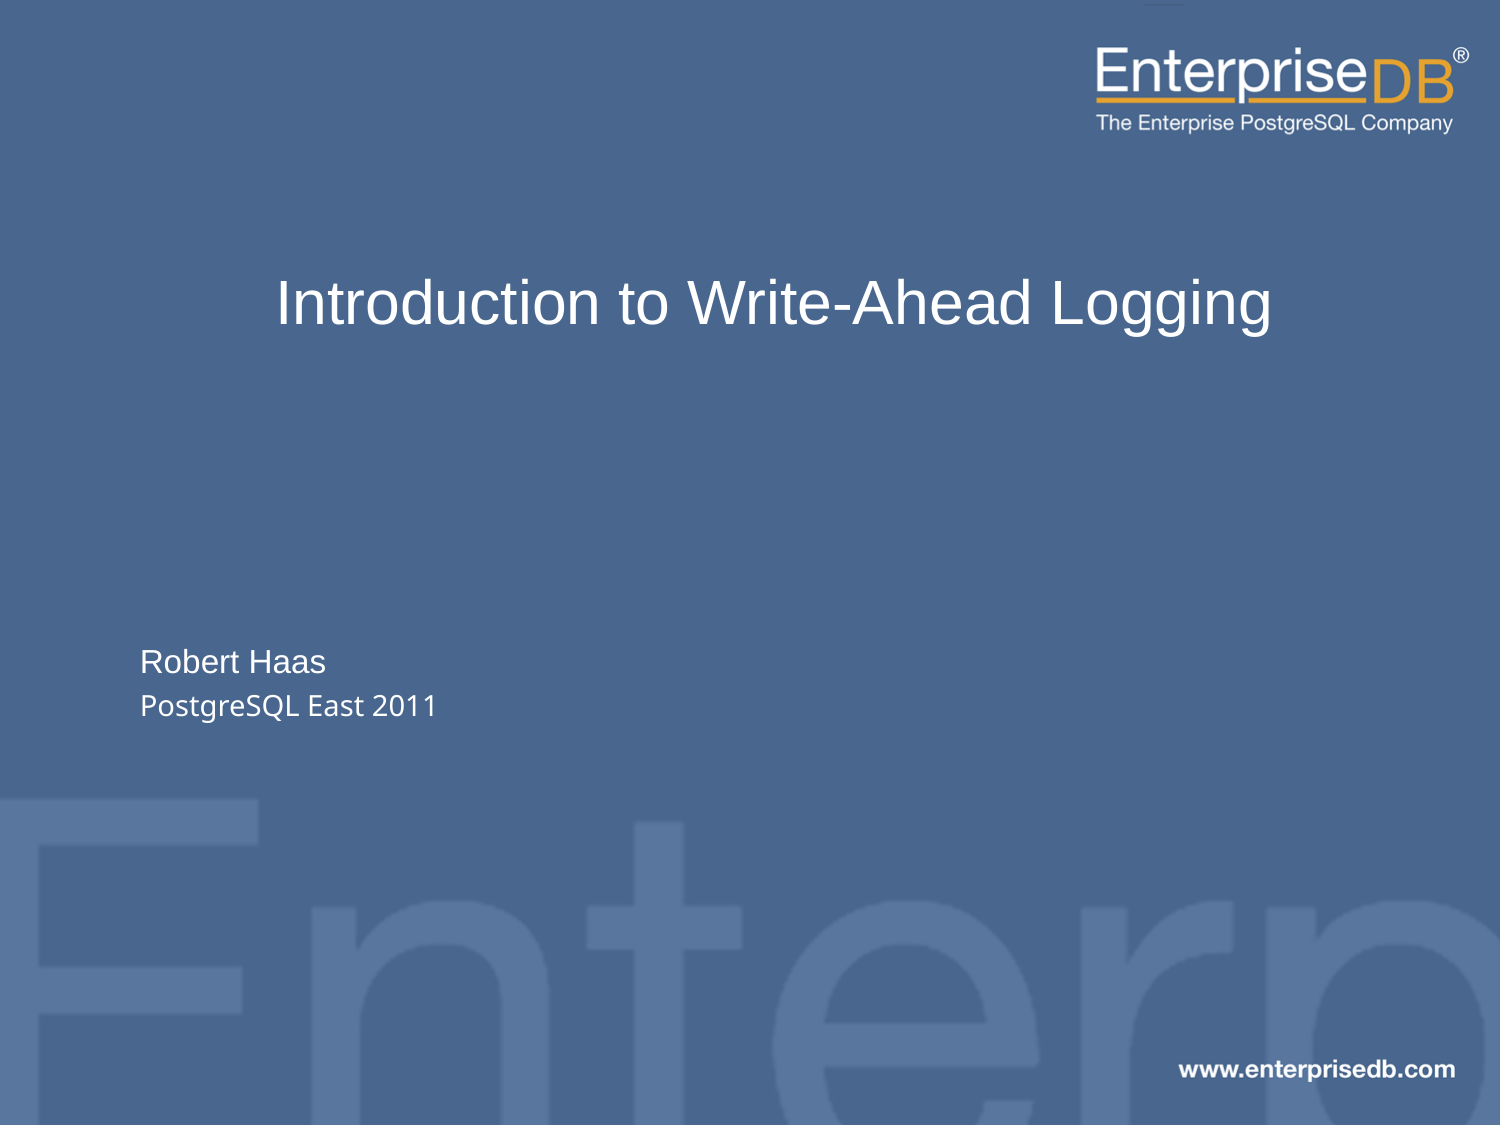

# Introduction to Write-Ahead Logging
Robert Haas
PostgreSQL East 2011
EnterpriseDB, Postgres Plus and Dynatune are trademarks of EnterpriseDB Corporation. Other names may be trademarks of their respective owners. © 2010. All rights reserved.